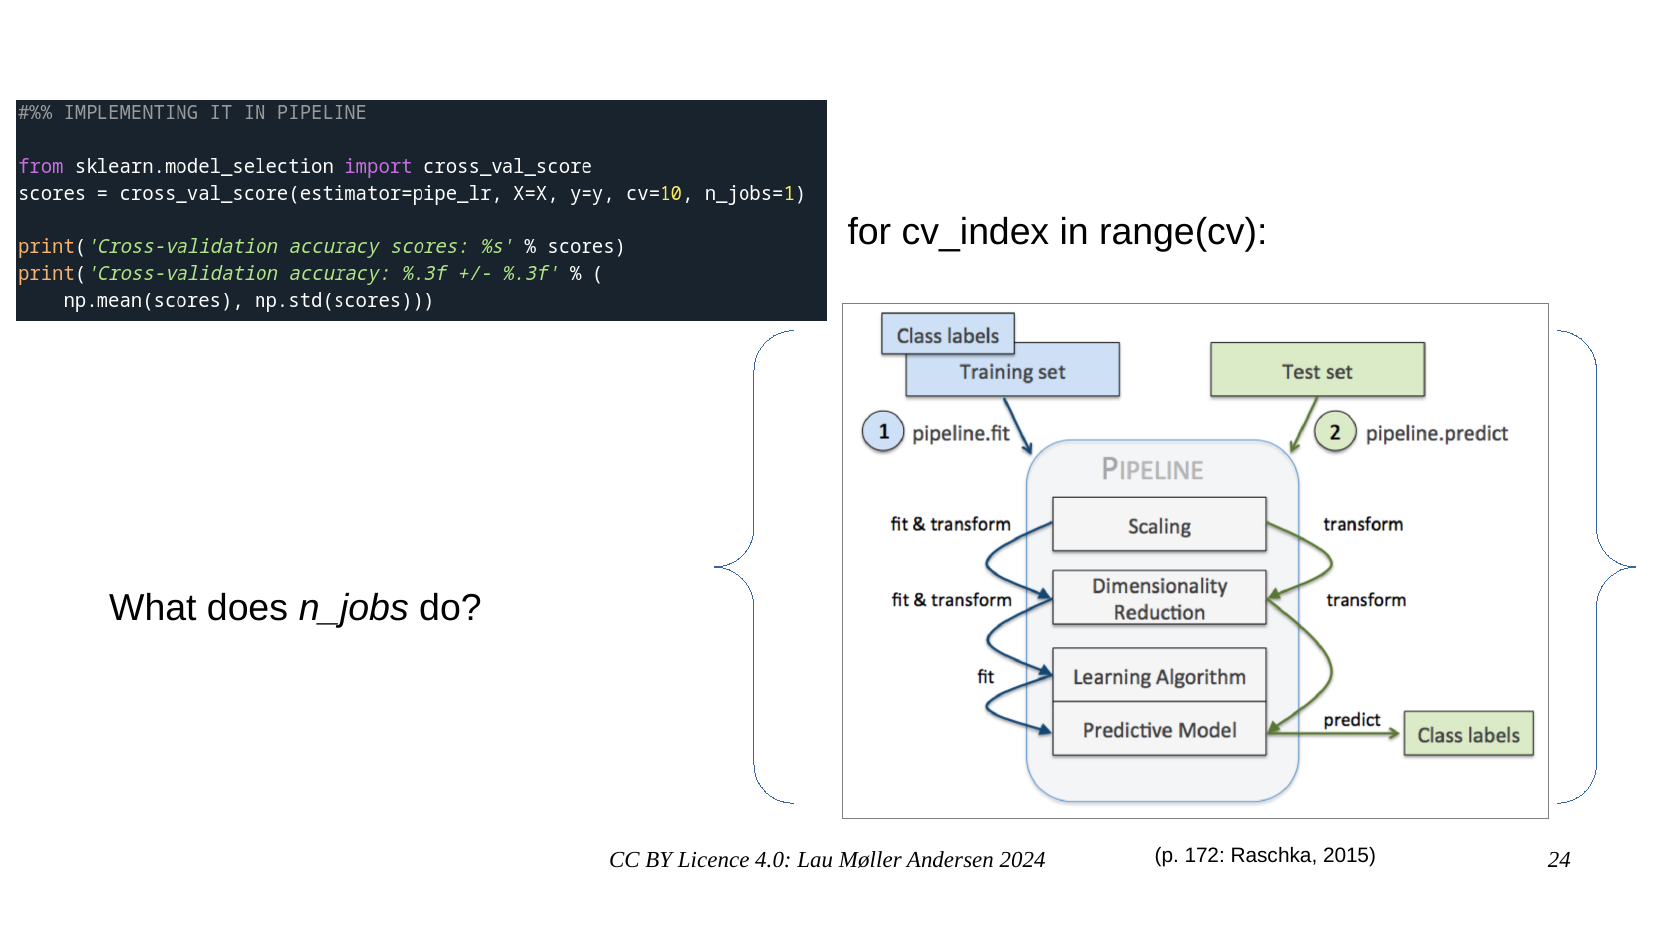

for cv_index in range(cv):
What does n_jobs do?
(p. 172: Raschka, 2015)
CC BY Licence 4.0: Lau Møller Andersen 2024
24